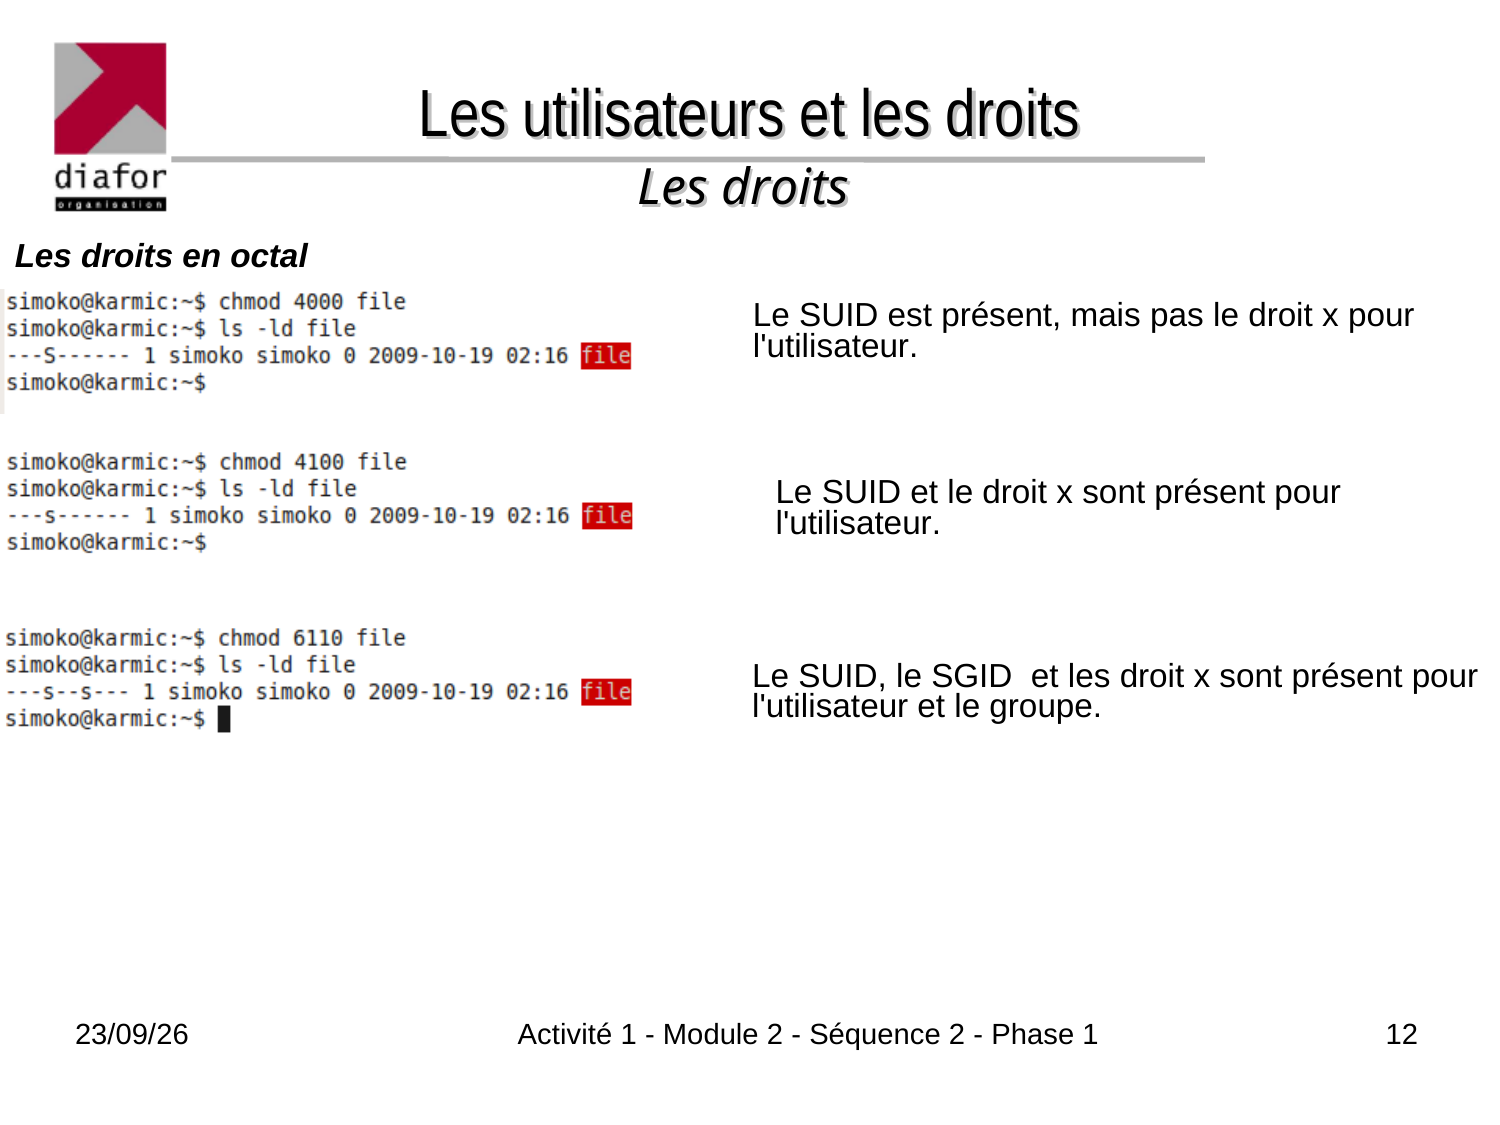

# Les utilisateurs et les droits Les droits
Les droits en octal
Le SUID est présent, mais pas le droit x pour
l'utilisateur.
Le SUID et le droit x sont présent pour
l'utilisateur.
Le SUID, le SGID et les droit x sont présent pour
l'utilisateur et le groupe.
Activité 1 - Module 2 - Séquence 2 - Phase 1
12